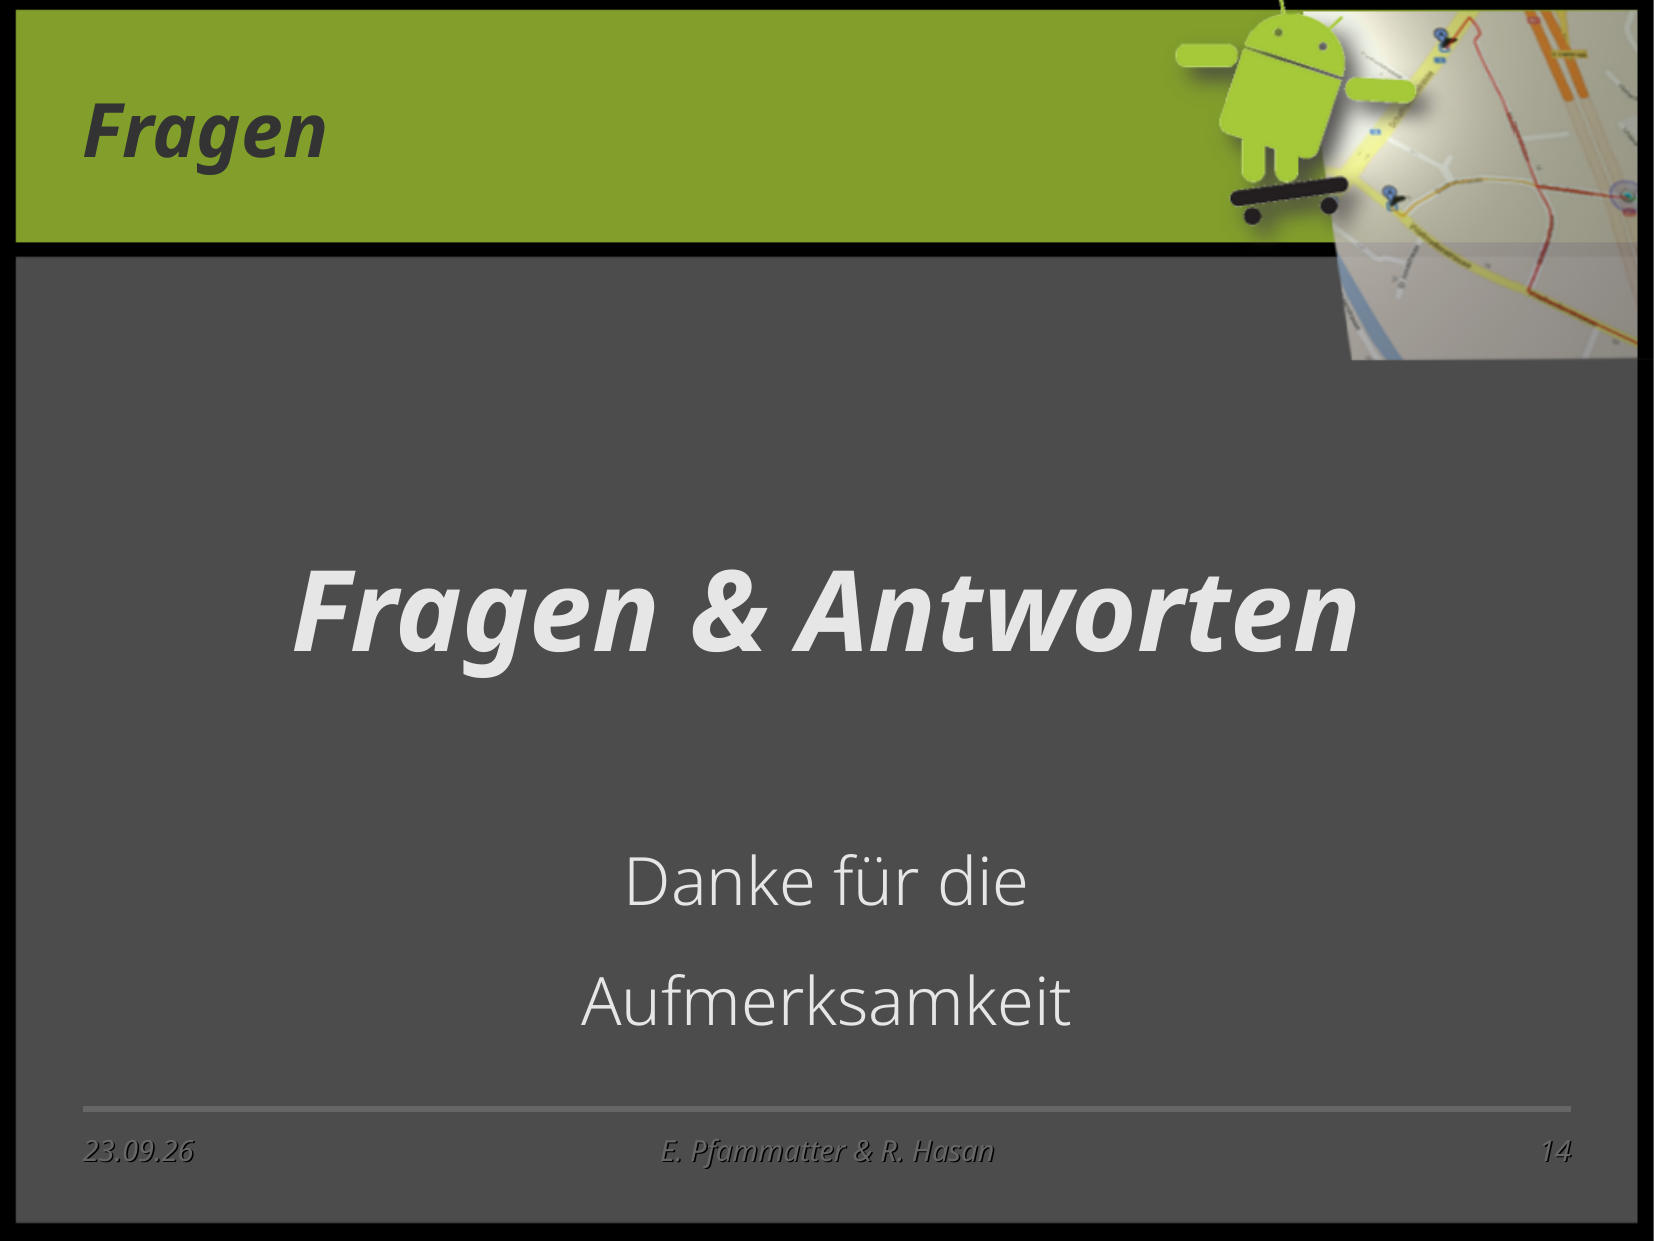

# Fragen
Fragen & Antworten
Danke für die
Aufmerksamkeit
E. Pfammatter & R. Hasan
14